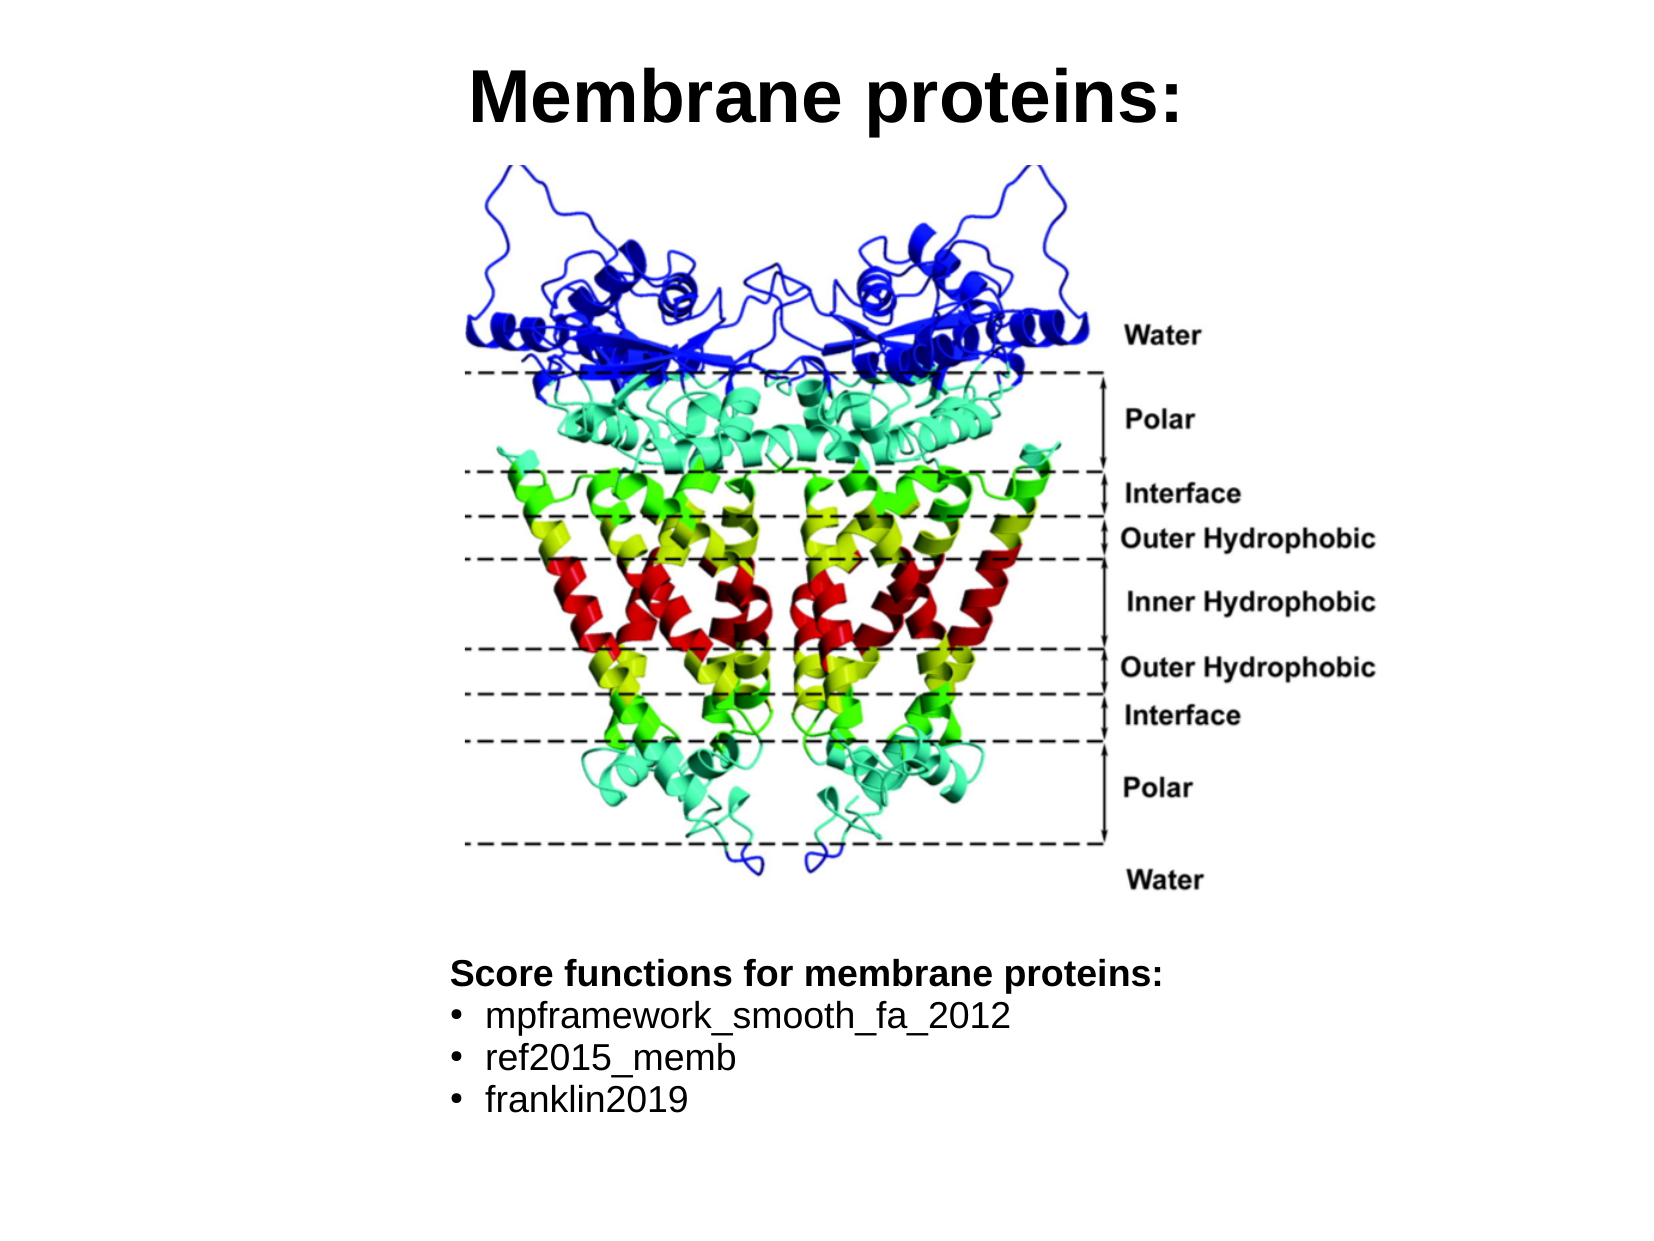

Membrane proteins:
Score functions for membrane proteins:
mpframework_smooth_fa_2012
ref2015_memb
franklin2019